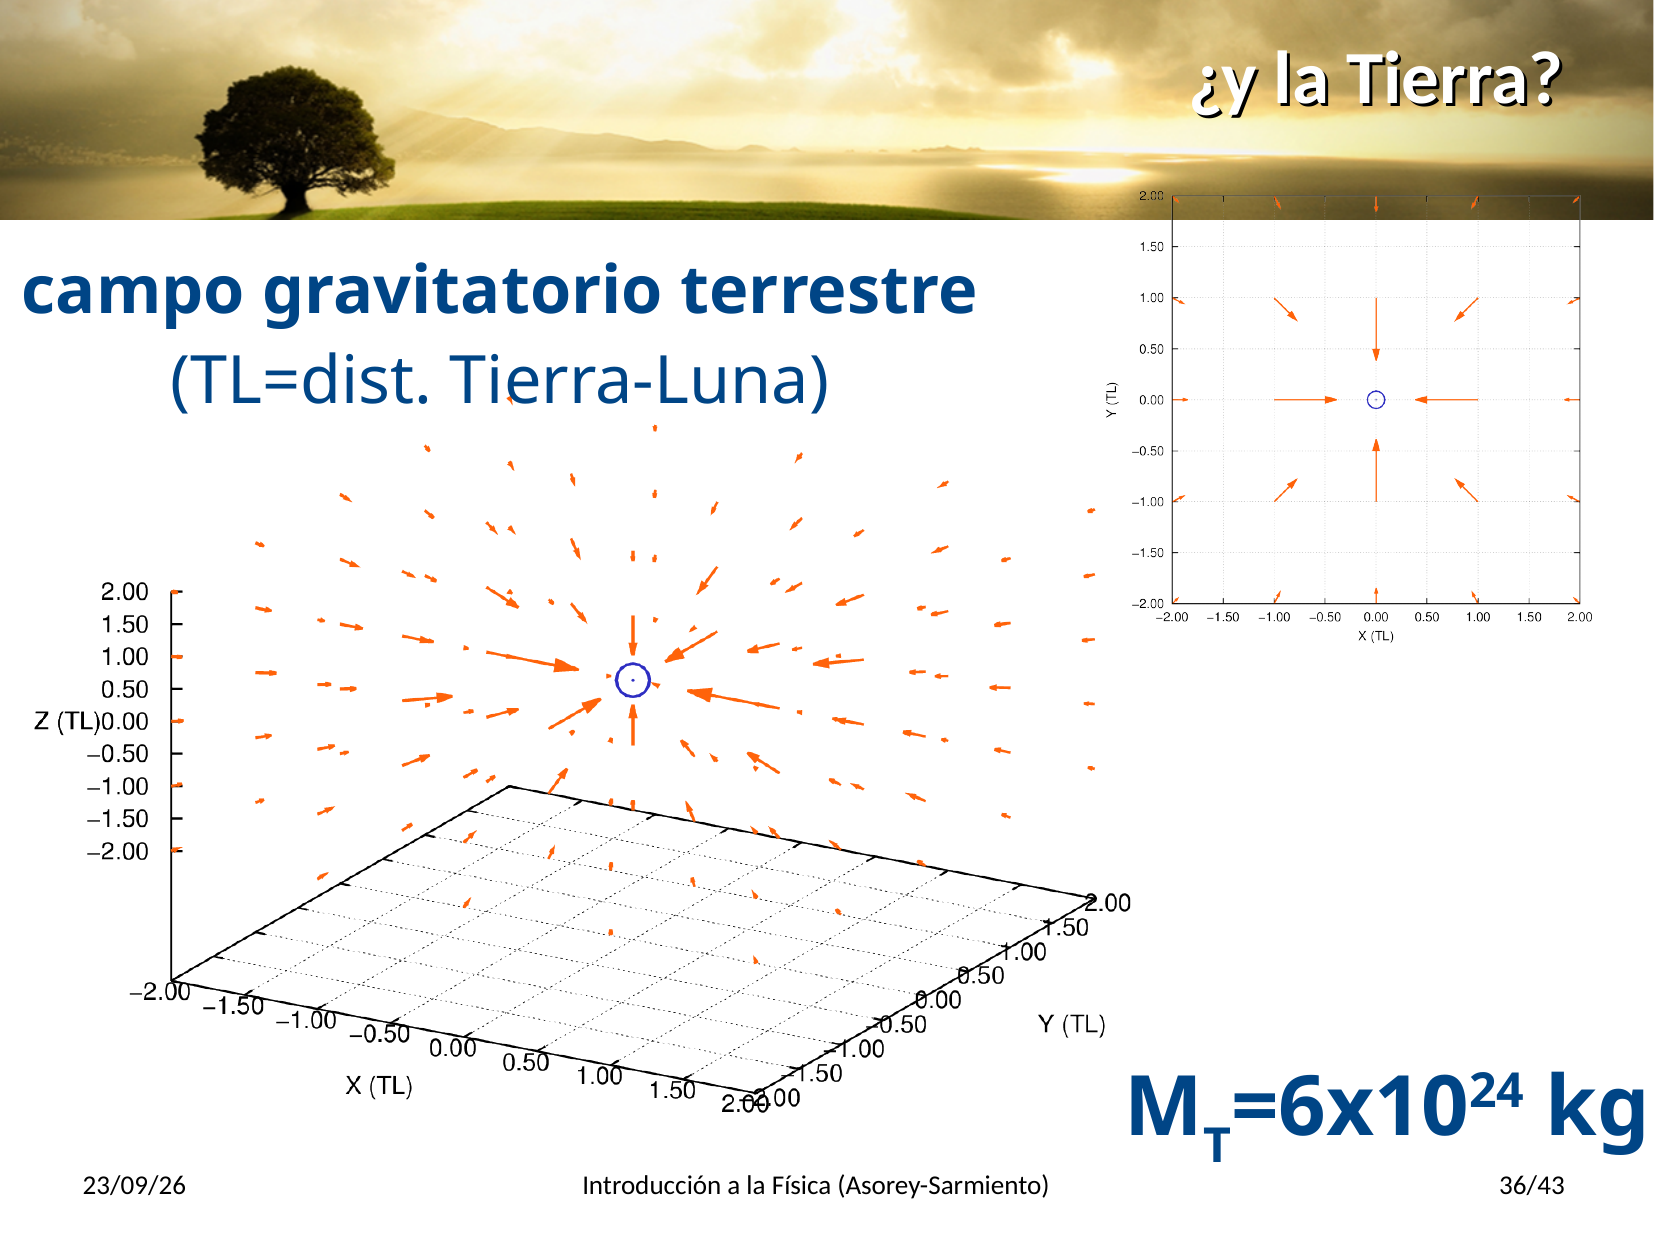

# ¿y la Tierra?
campo gravitatorio terrestre
(TL=dist. Tierra-Luna)
MT=6x1024 kg
Introducción a la Física (Asorey-Sarmiento)
36